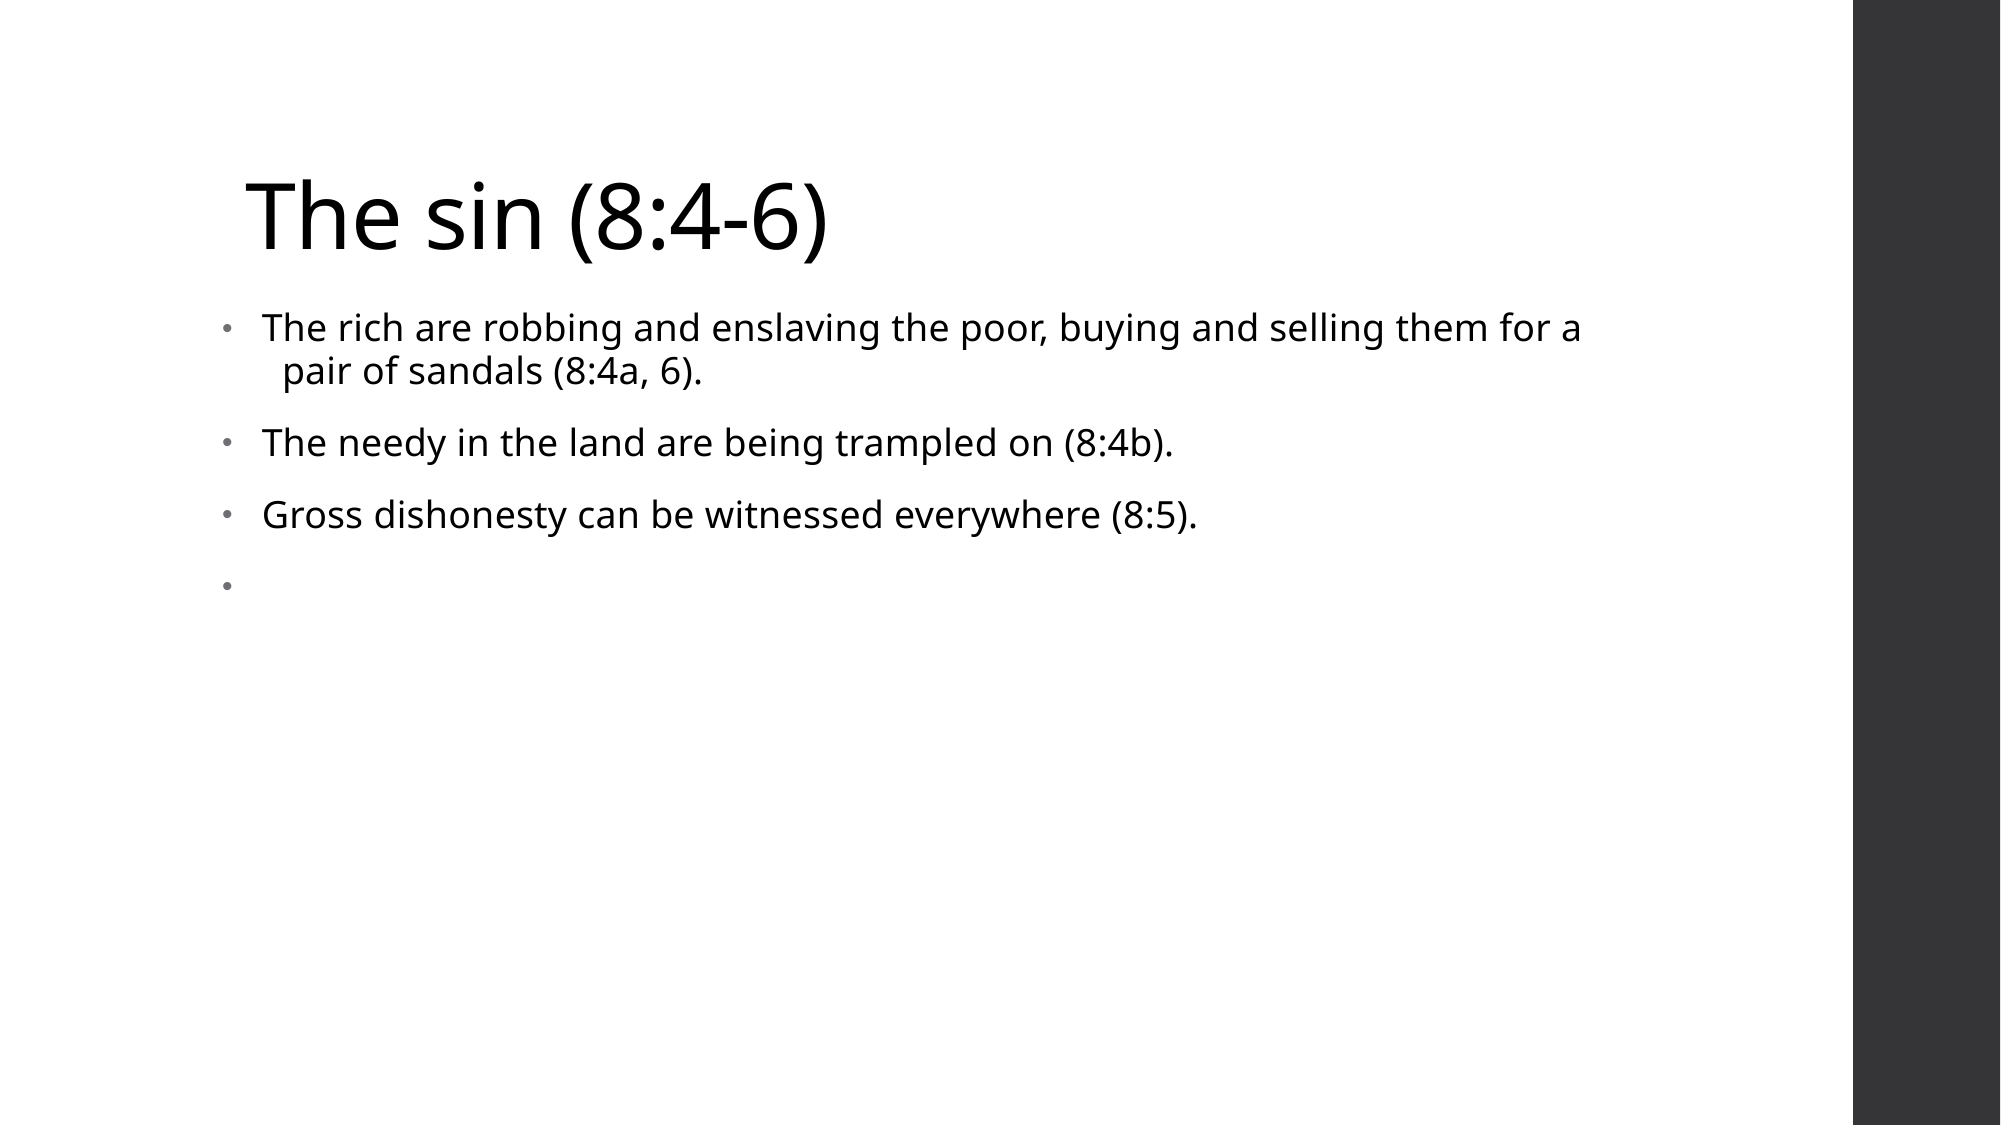

# The sin (8:4-6)
 The rich are robbing and enslaving the poor, buying and selling them for a pair of sandals (8:4a, 6).
 The needy in the land are being trampled on (8:4b).
 Gross dishonesty can be witnessed everywhere (8:5).